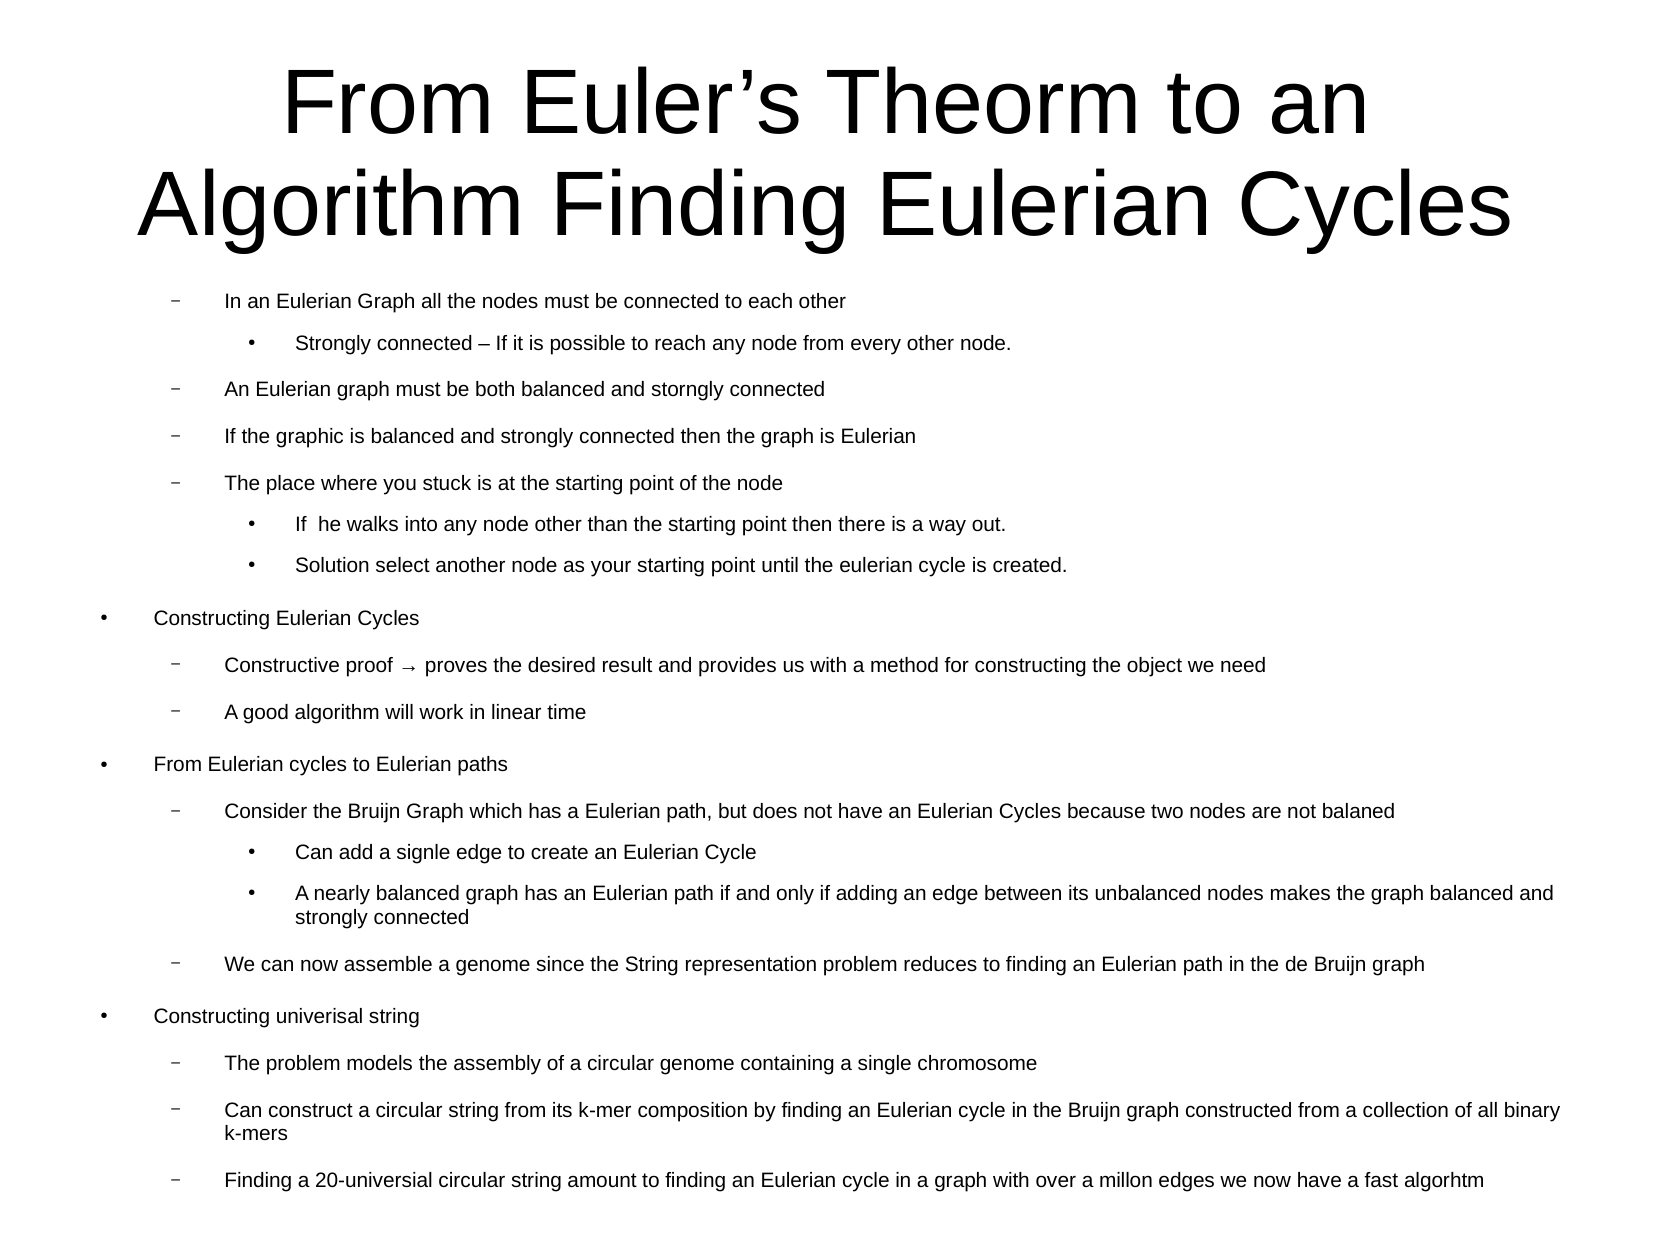

# From Euler’s Theorm to an Algorithm Finding Eulerian Cycles
In an Eulerian Graph all the nodes must be connected to each other
Strongly connected – If it is possible to reach any node from every other node.
An Eulerian graph must be both balanced and storngly connected
If the graphic is balanced and strongly connected then the graph is Eulerian
The place where you stuck is at the starting point of the node
If he walks into any node other than the starting point then there is a way out.
Solution select another node as your starting point until the eulerian cycle is created.
Constructing Eulerian Cycles
Constructive proof → proves the desired result and provides us with a method for constructing the object we need
A good algorithm will work in linear time
From Eulerian cycles to Eulerian paths
Consider the Bruijn Graph which has a Eulerian path, but does not have an Eulerian Cycles because two nodes are not balaned
Can add a signle edge to create an Eulerian Cycle
A nearly balanced graph has an Eulerian path if and only if adding an edge between its unbalanced nodes makes the graph balanced and strongly connected
We can now assemble a genome since the String representation problem reduces to finding an Eulerian path in the de Bruijn graph
Constructing univerisal string
The problem models the assembly of a circular genome containing a single chromosome
Can construct a circular string from its k-mer composition by finding an Eulerian cycle in the Bruijn graph constructed from a collection of all binary k-mers
Finding a 20-universial circular string amount to finding an Eulerian cycle in a graph with over a millon edges we now have a fast algorhtm